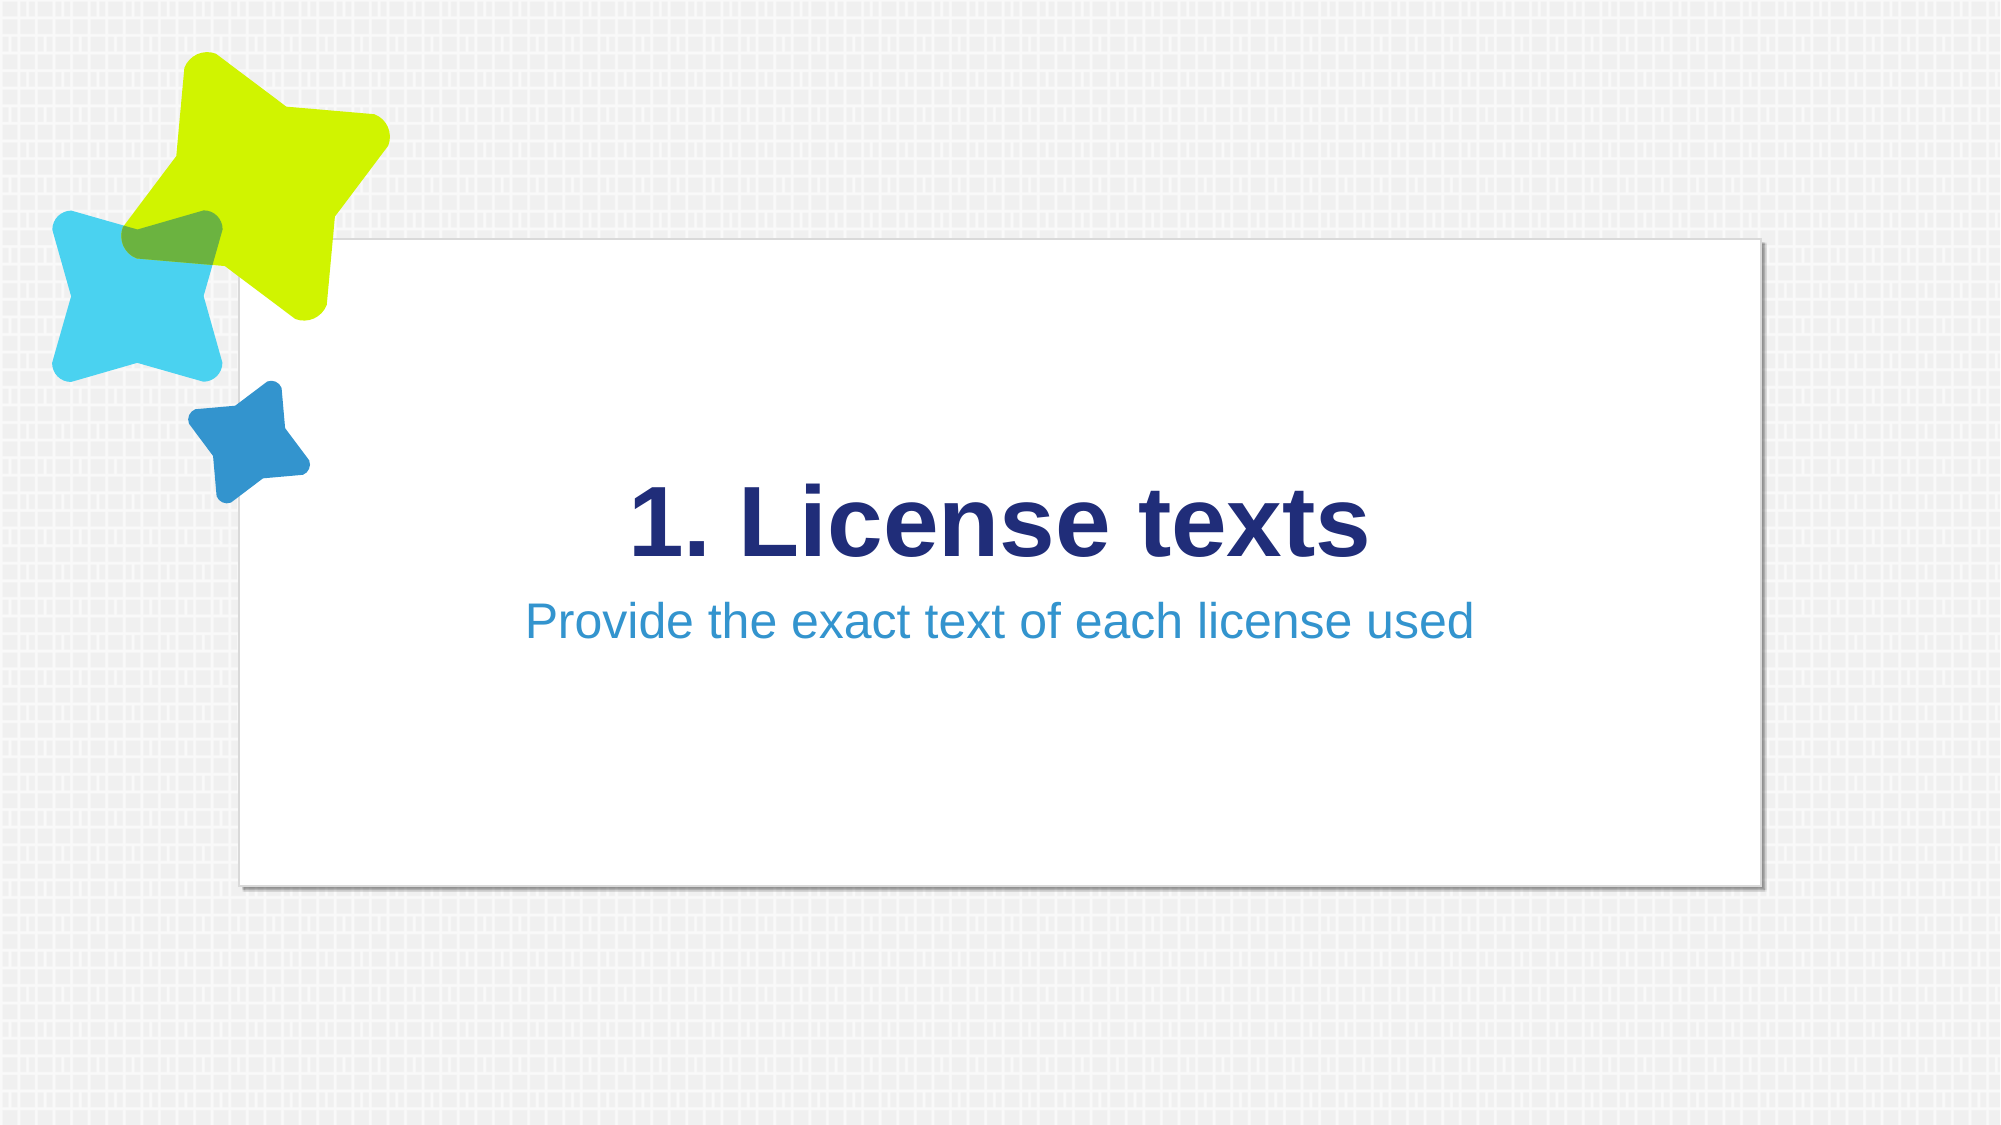

# 1. License texts
Provide the exact text of each license used